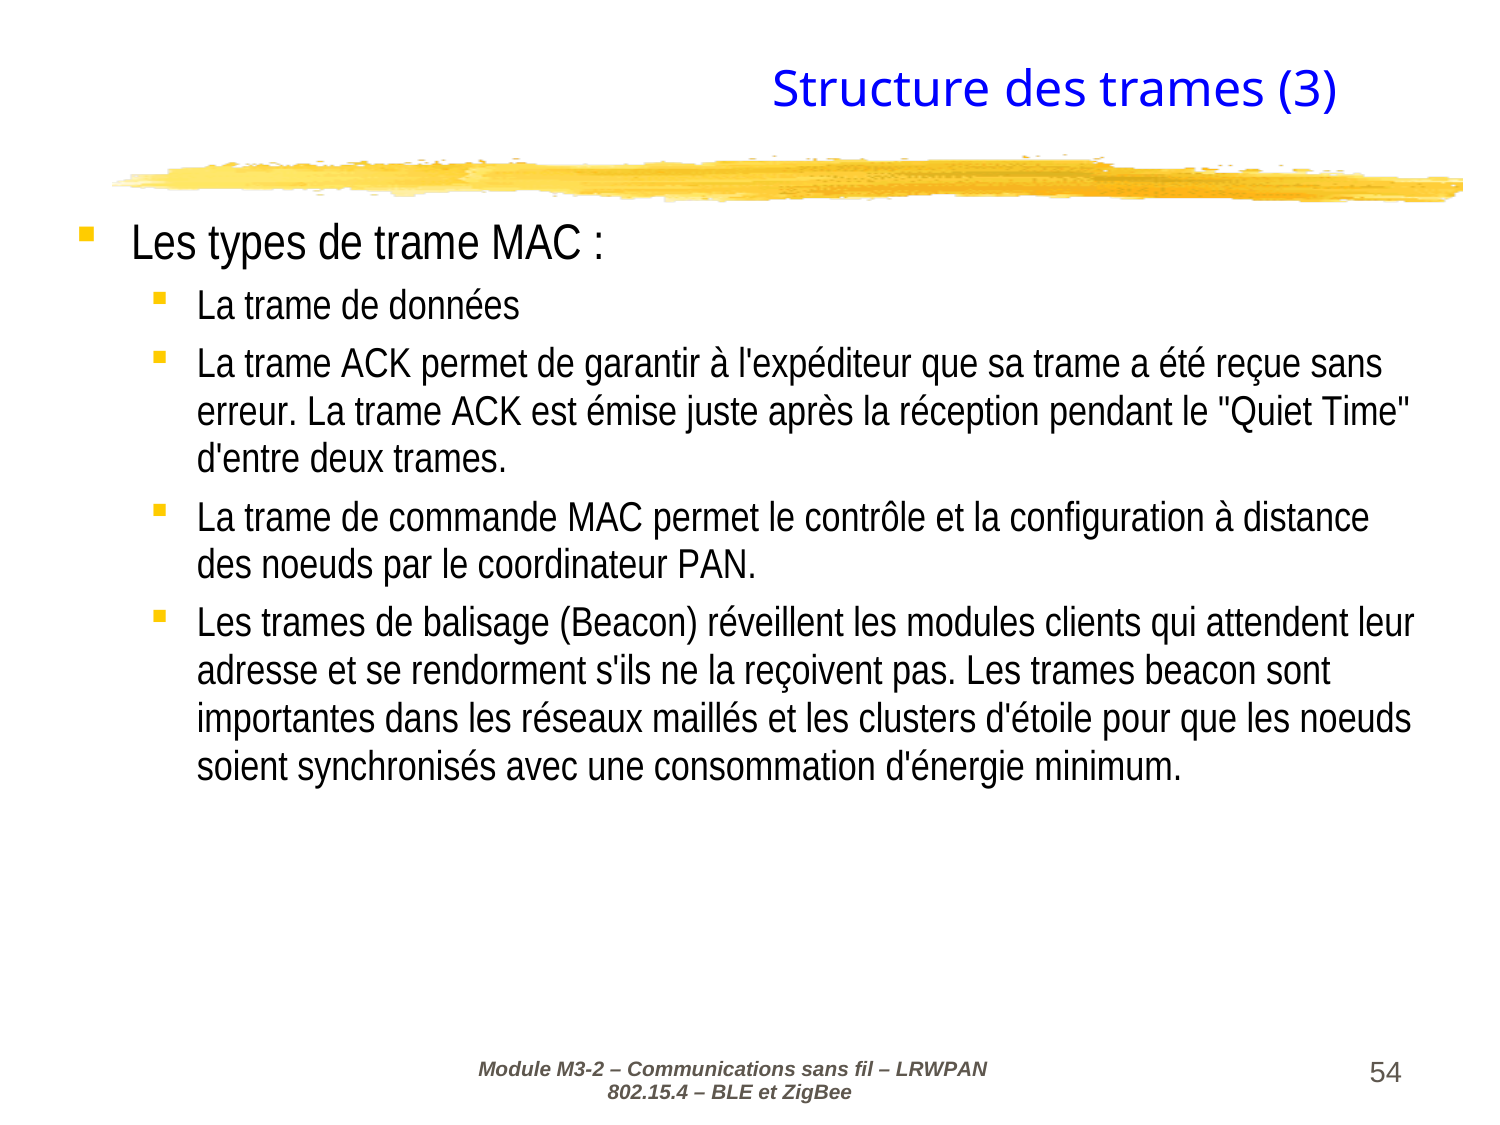

# Structure des trames (3)
Les types de trame MAC :
La trame de données
La trame ACK permet de garantir à l'expéditeur que sa trame a été reçue sans erreur. La trame ACK est émise juste après la réception pendant le "Quiet Time" d'entre deux trames.
La trame de commande MAC permet le contrôle et la configuration à distance des noeuds par le coordinateur PAN.
Les trames de balisage (Beacon) réveillent les modules clients qui attendent leur adresse et se rendorment s'ils ne la reçoivent pas. Les trames beacon sont importantes dans les réseaux maillés et les clusters d'étoile pour que les noeuds soient synchronisés avec une consommation d'énergie minimum.
54